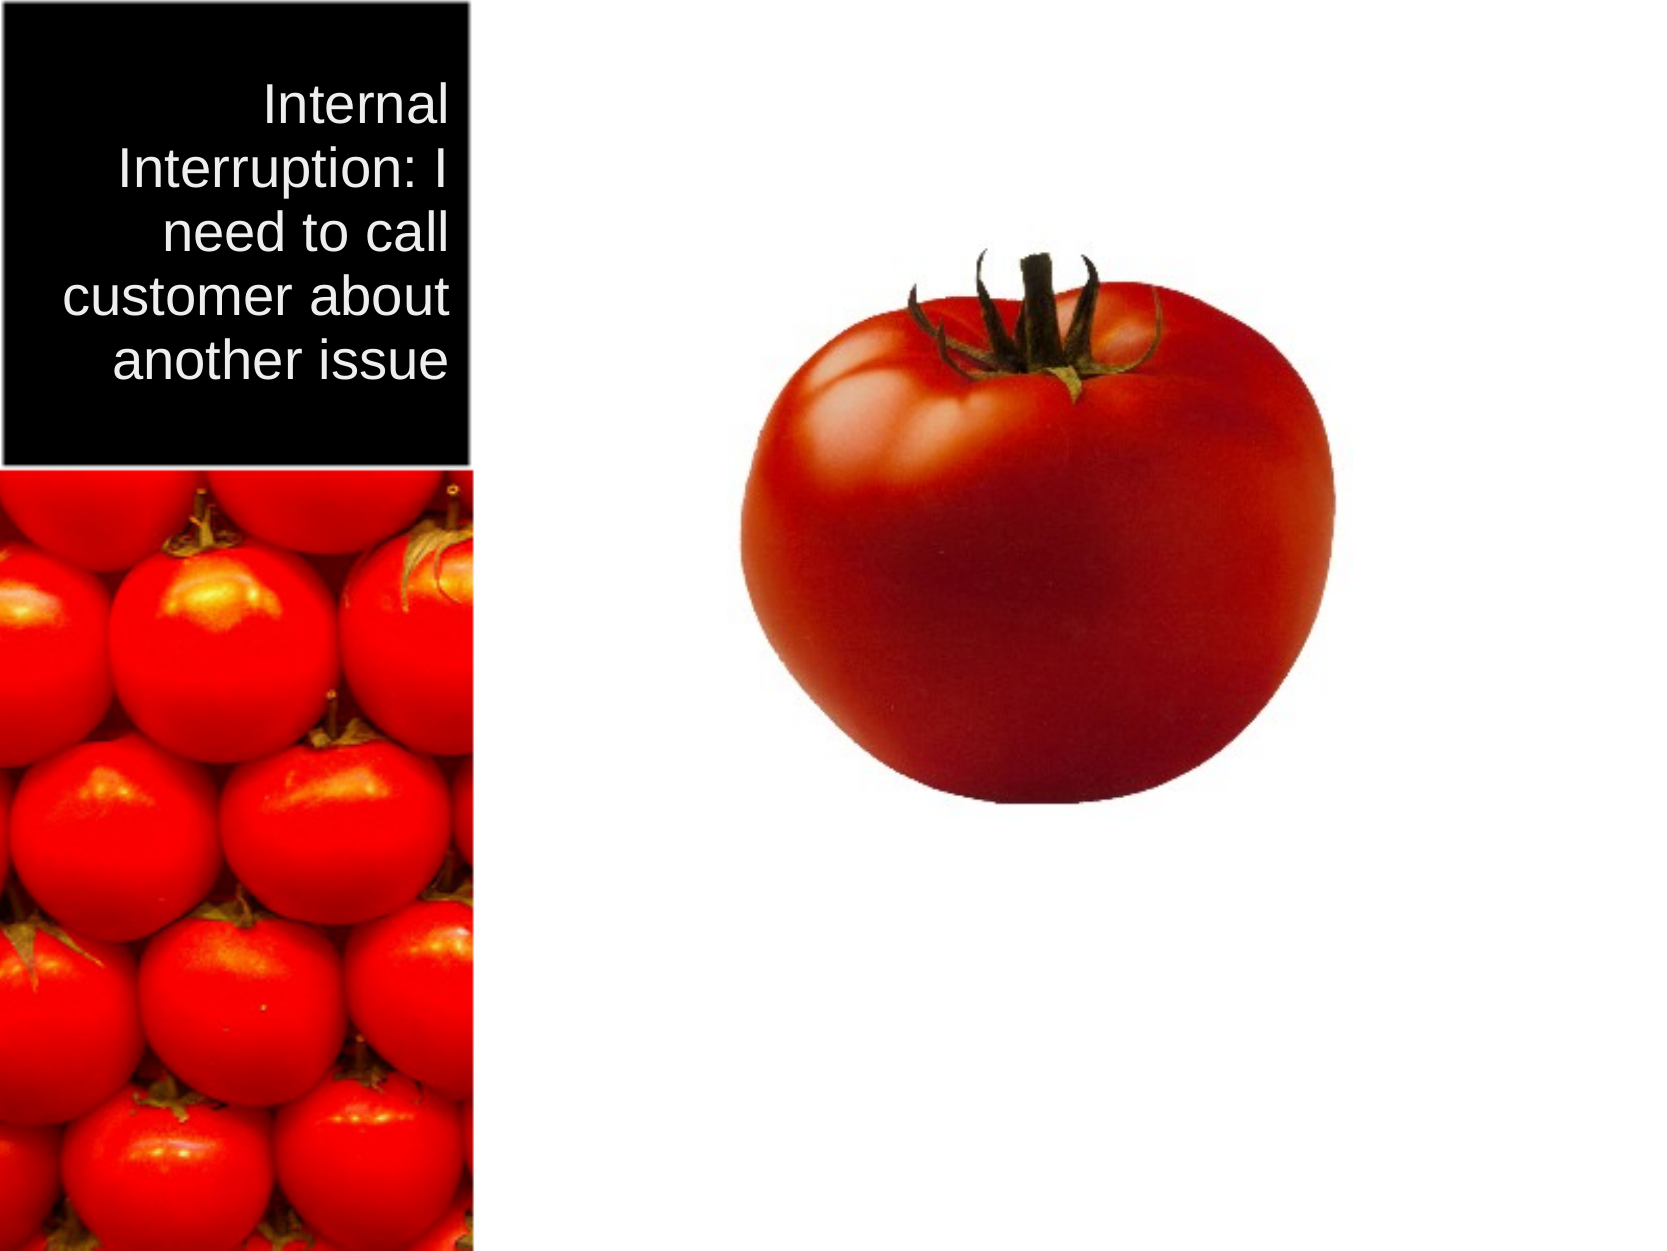

Internal Interruption: I need to call customer about another issue